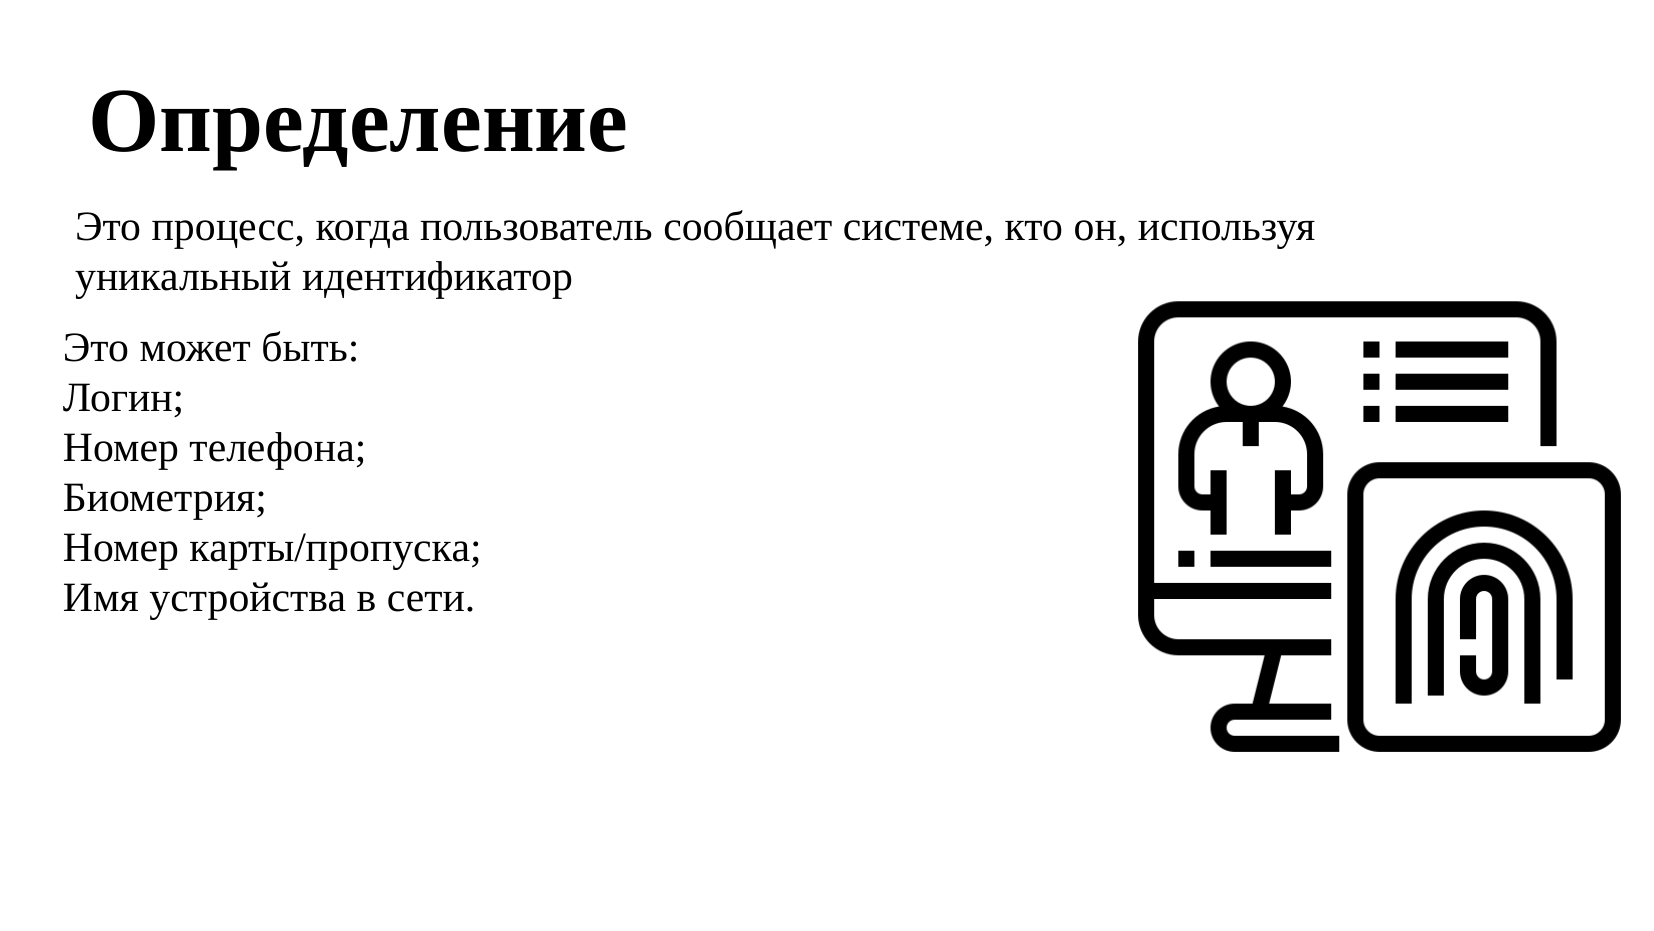

Определение
Это процесс, когда пользователь сообщает системе, кто он, используя уникальный идентификатор
 Это может быть:
 Логин;
 Номер телефона;
 Биометрия;
 Номер карты/пропуска;
 Имя устройства в сети.